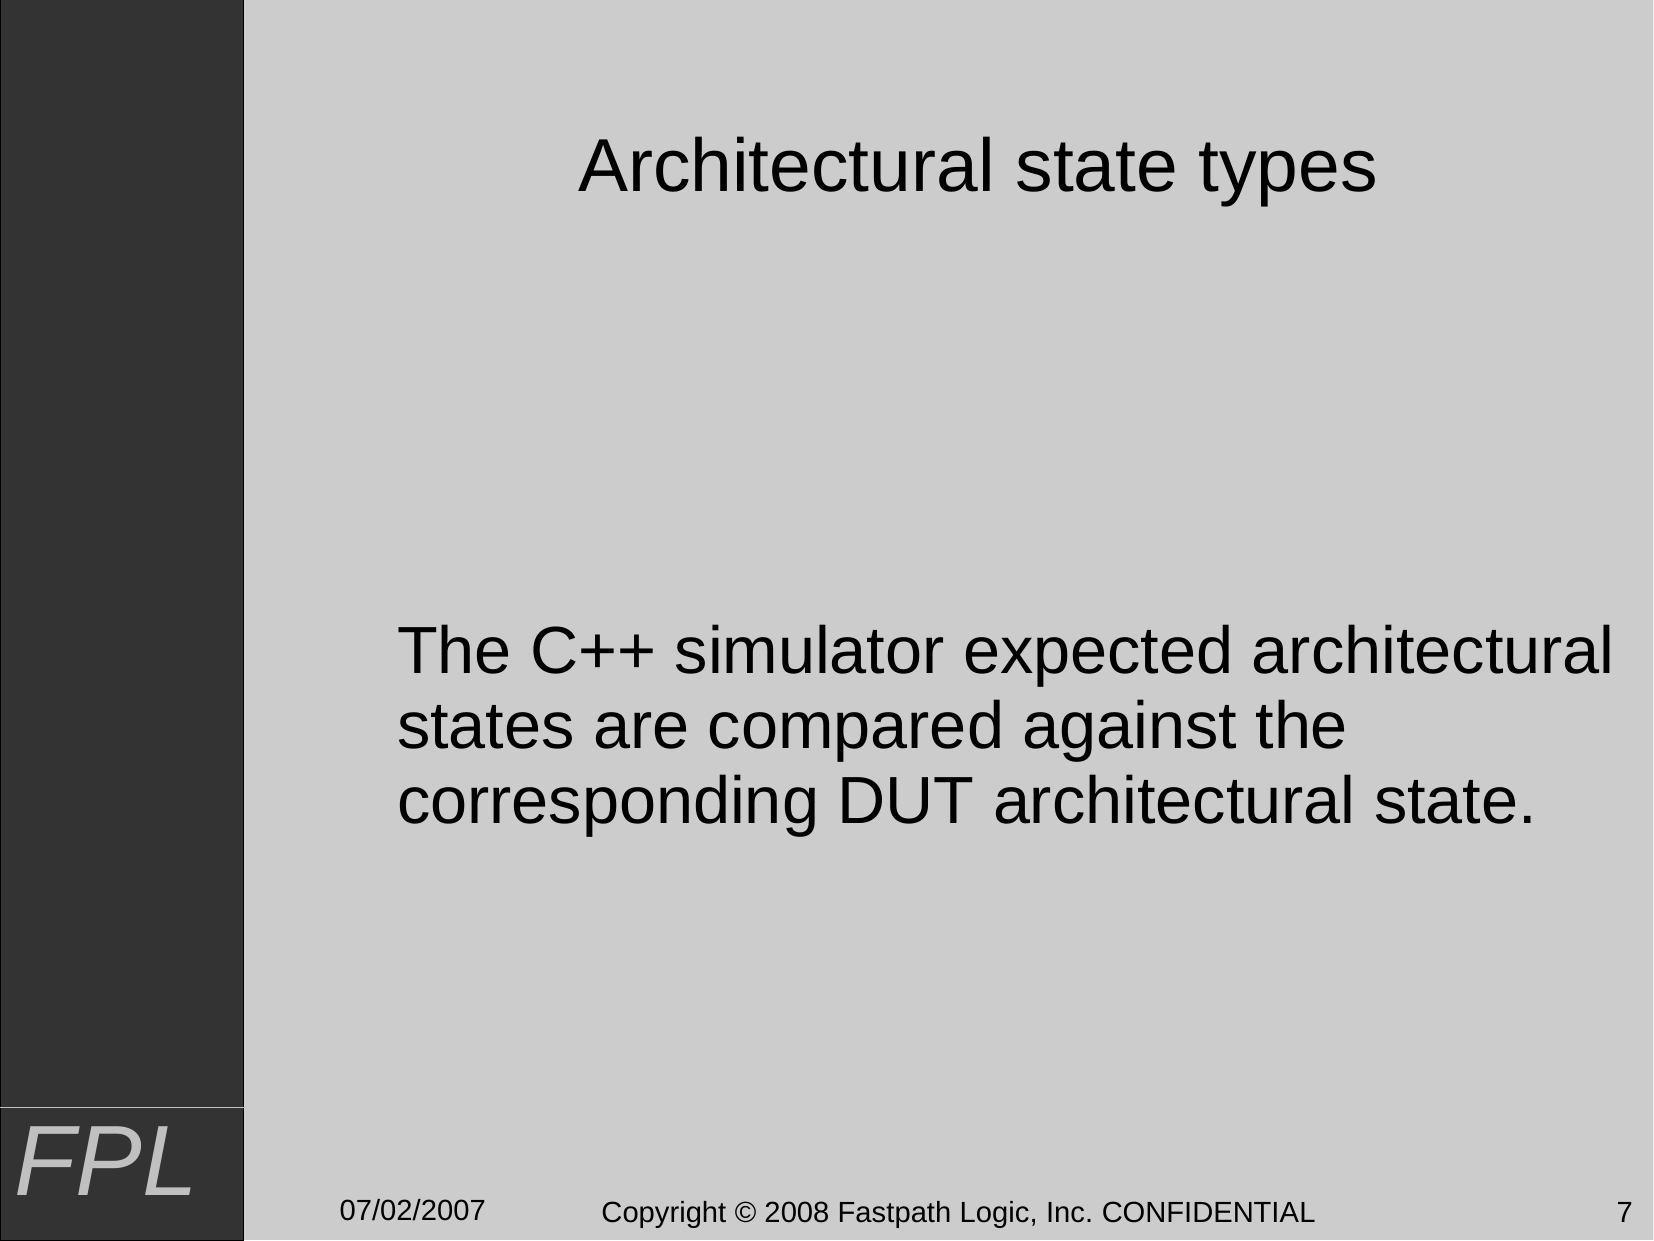

# Architectural state types
The C++ simulator expected architectural states are compared against the corresponding DUT architectural state.
07/02/2007
7
© 2007 FASTPATH LOGIC INC.